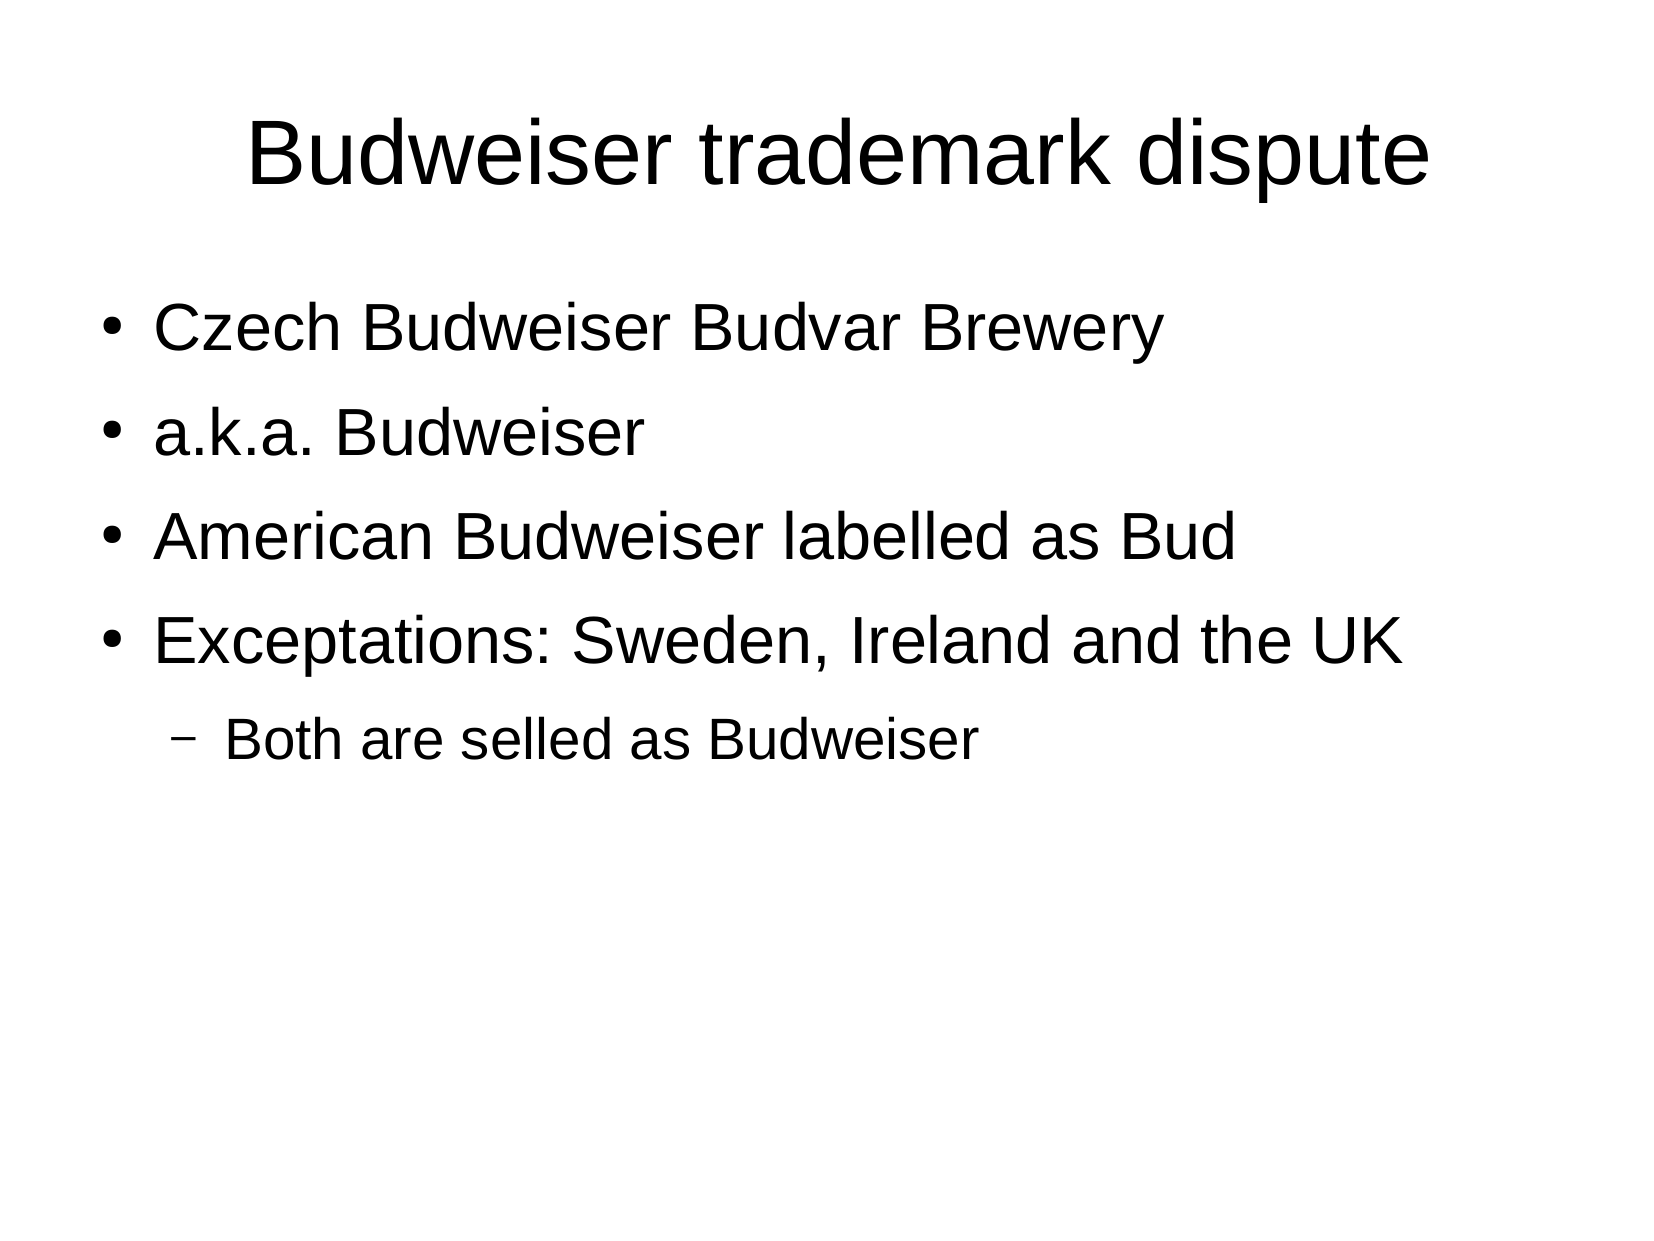

# Budweiser trademark dispute
Czech Budweiser Budvar Brewery
a.k.a. Budweiser
American Budweiser labelled as Bud
Exceptations: Sweden, Ireland and the UK
Both are selled as Budweiser